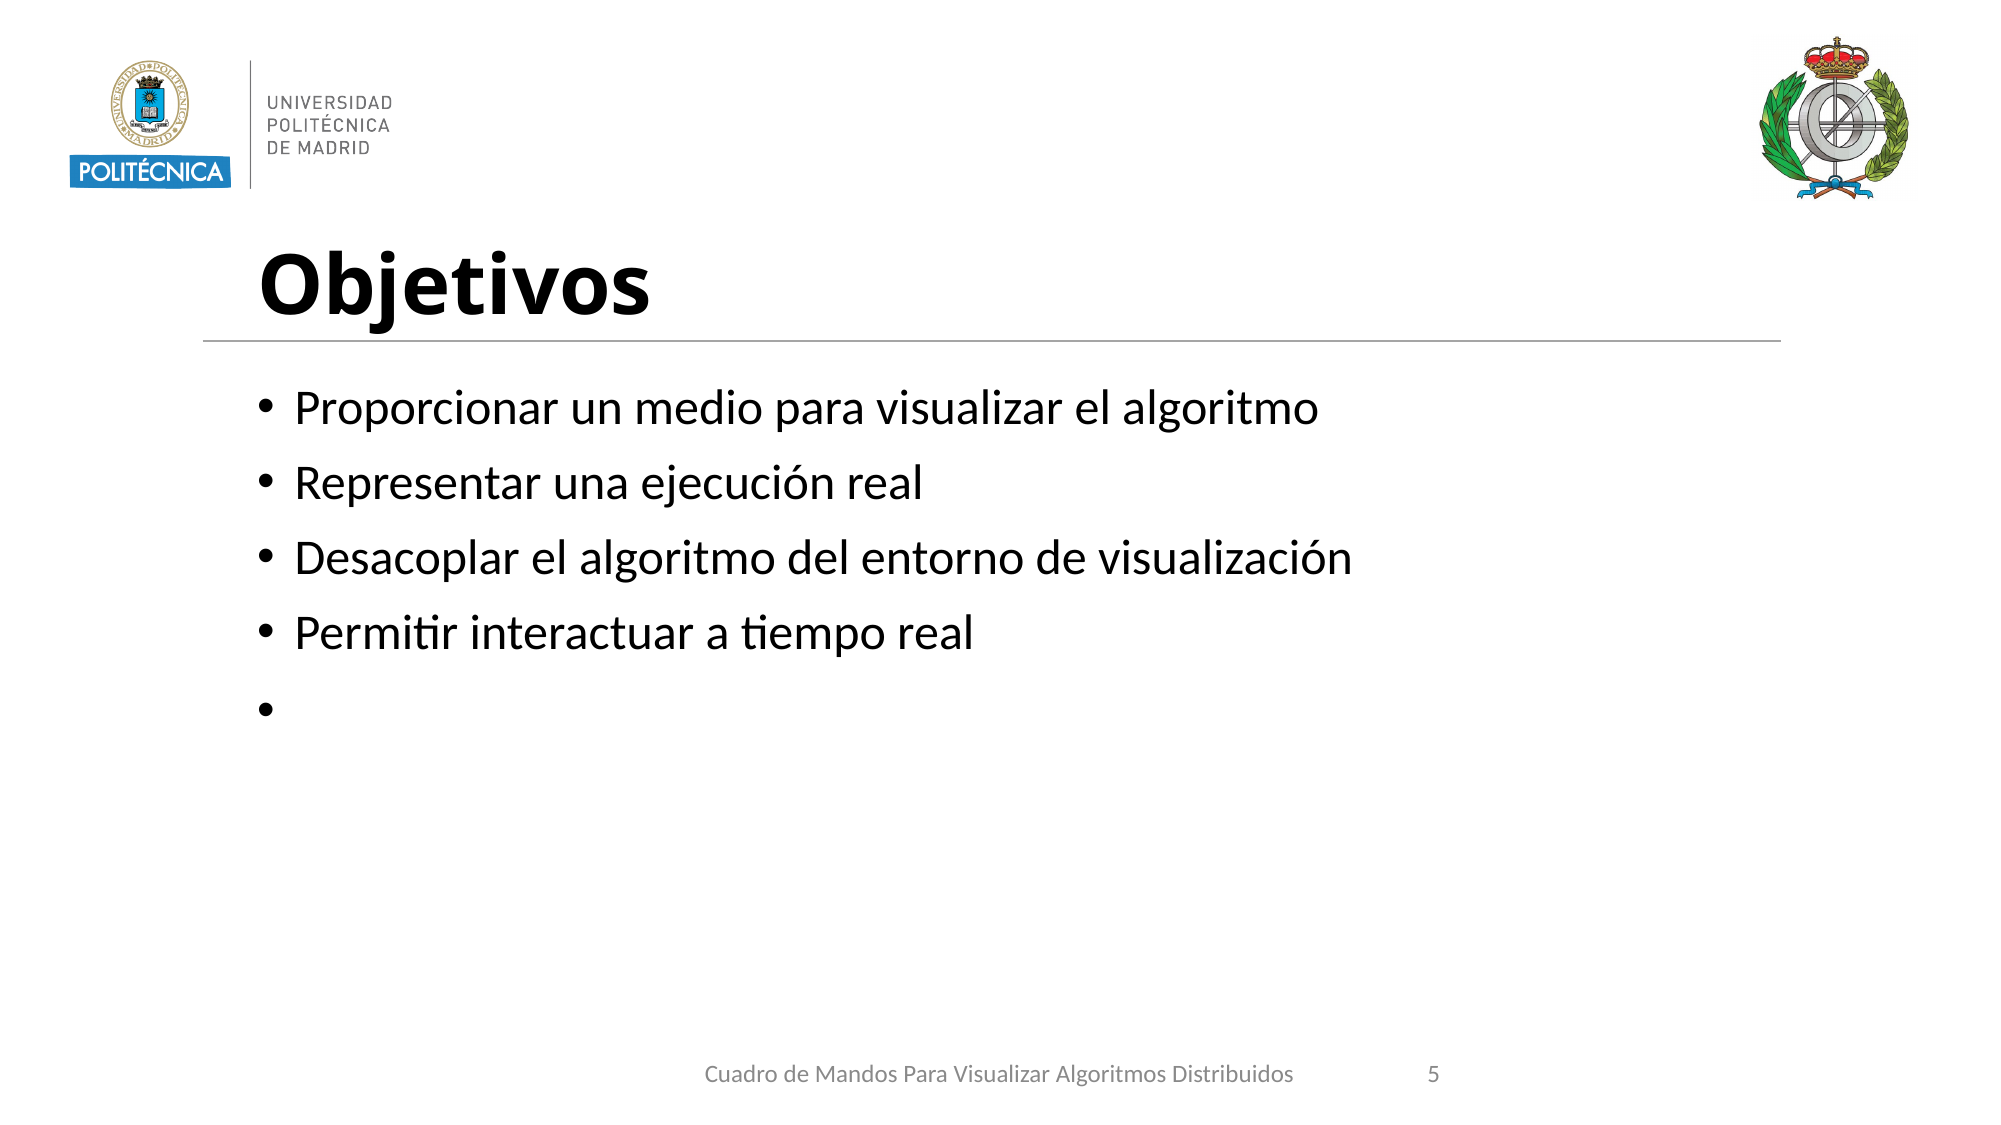

# Objetivos
Proporcionar un medio para visualizar el algoritmo
Representar una ejecución real
Desacoplar el algoritmo del entorno de visualización
Permitir interactuar a tiempo real
Cuadro de Mandos Para Visualizar Algoritmos Distribuidos